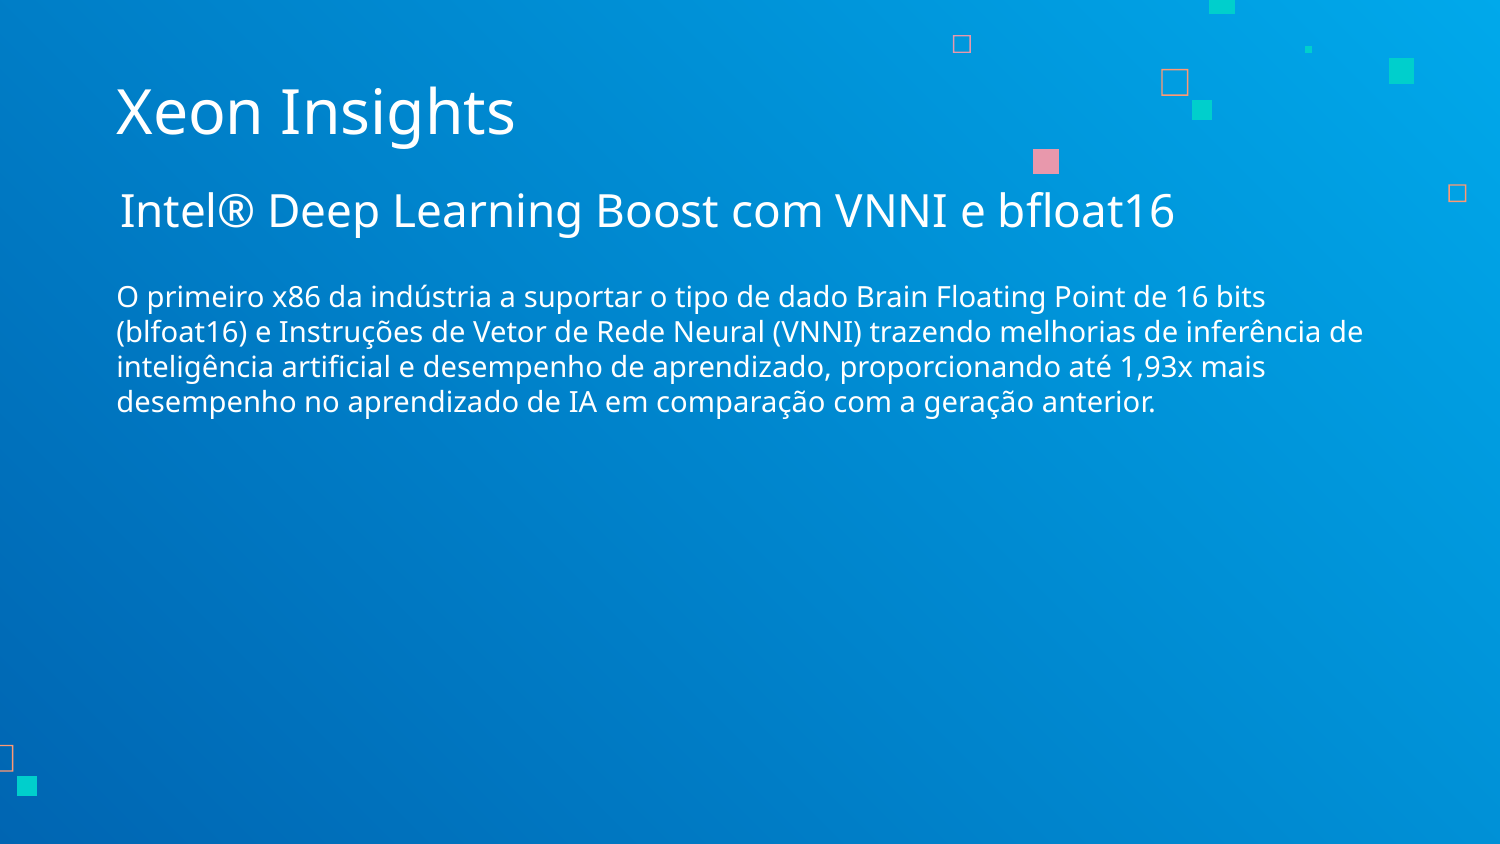

Xeon Insights
Intel® Deep Learning Boost com VNNI e bfloat16
# O primeiro x86 da indústria a suportar o tipo de dado Brain Floating Point de 16 bits (blfoat16) e Instruções de Vetor de Rede Neural (VNNI) trazendo melhorias de inferência de inteligência artificial e desempenho de aprendizado, proporcionando até 1,93x mais desempenho no aprendizado de IA em comparação com a geração anterior.